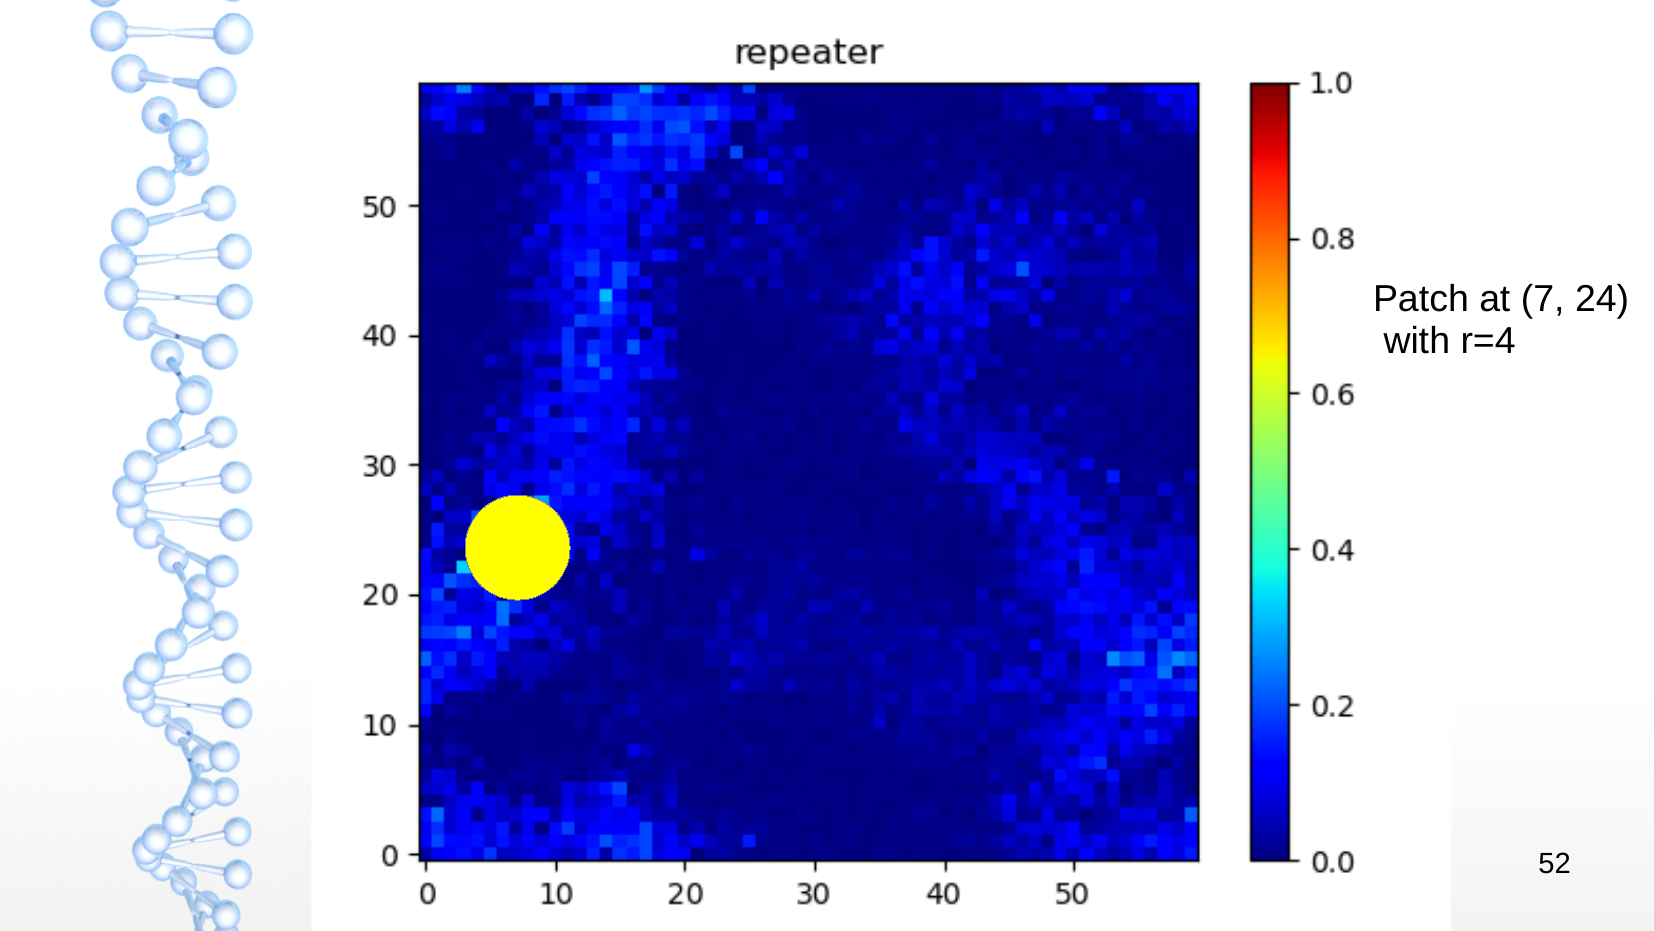

#
Patch at (7, 24)
 with r=4
52